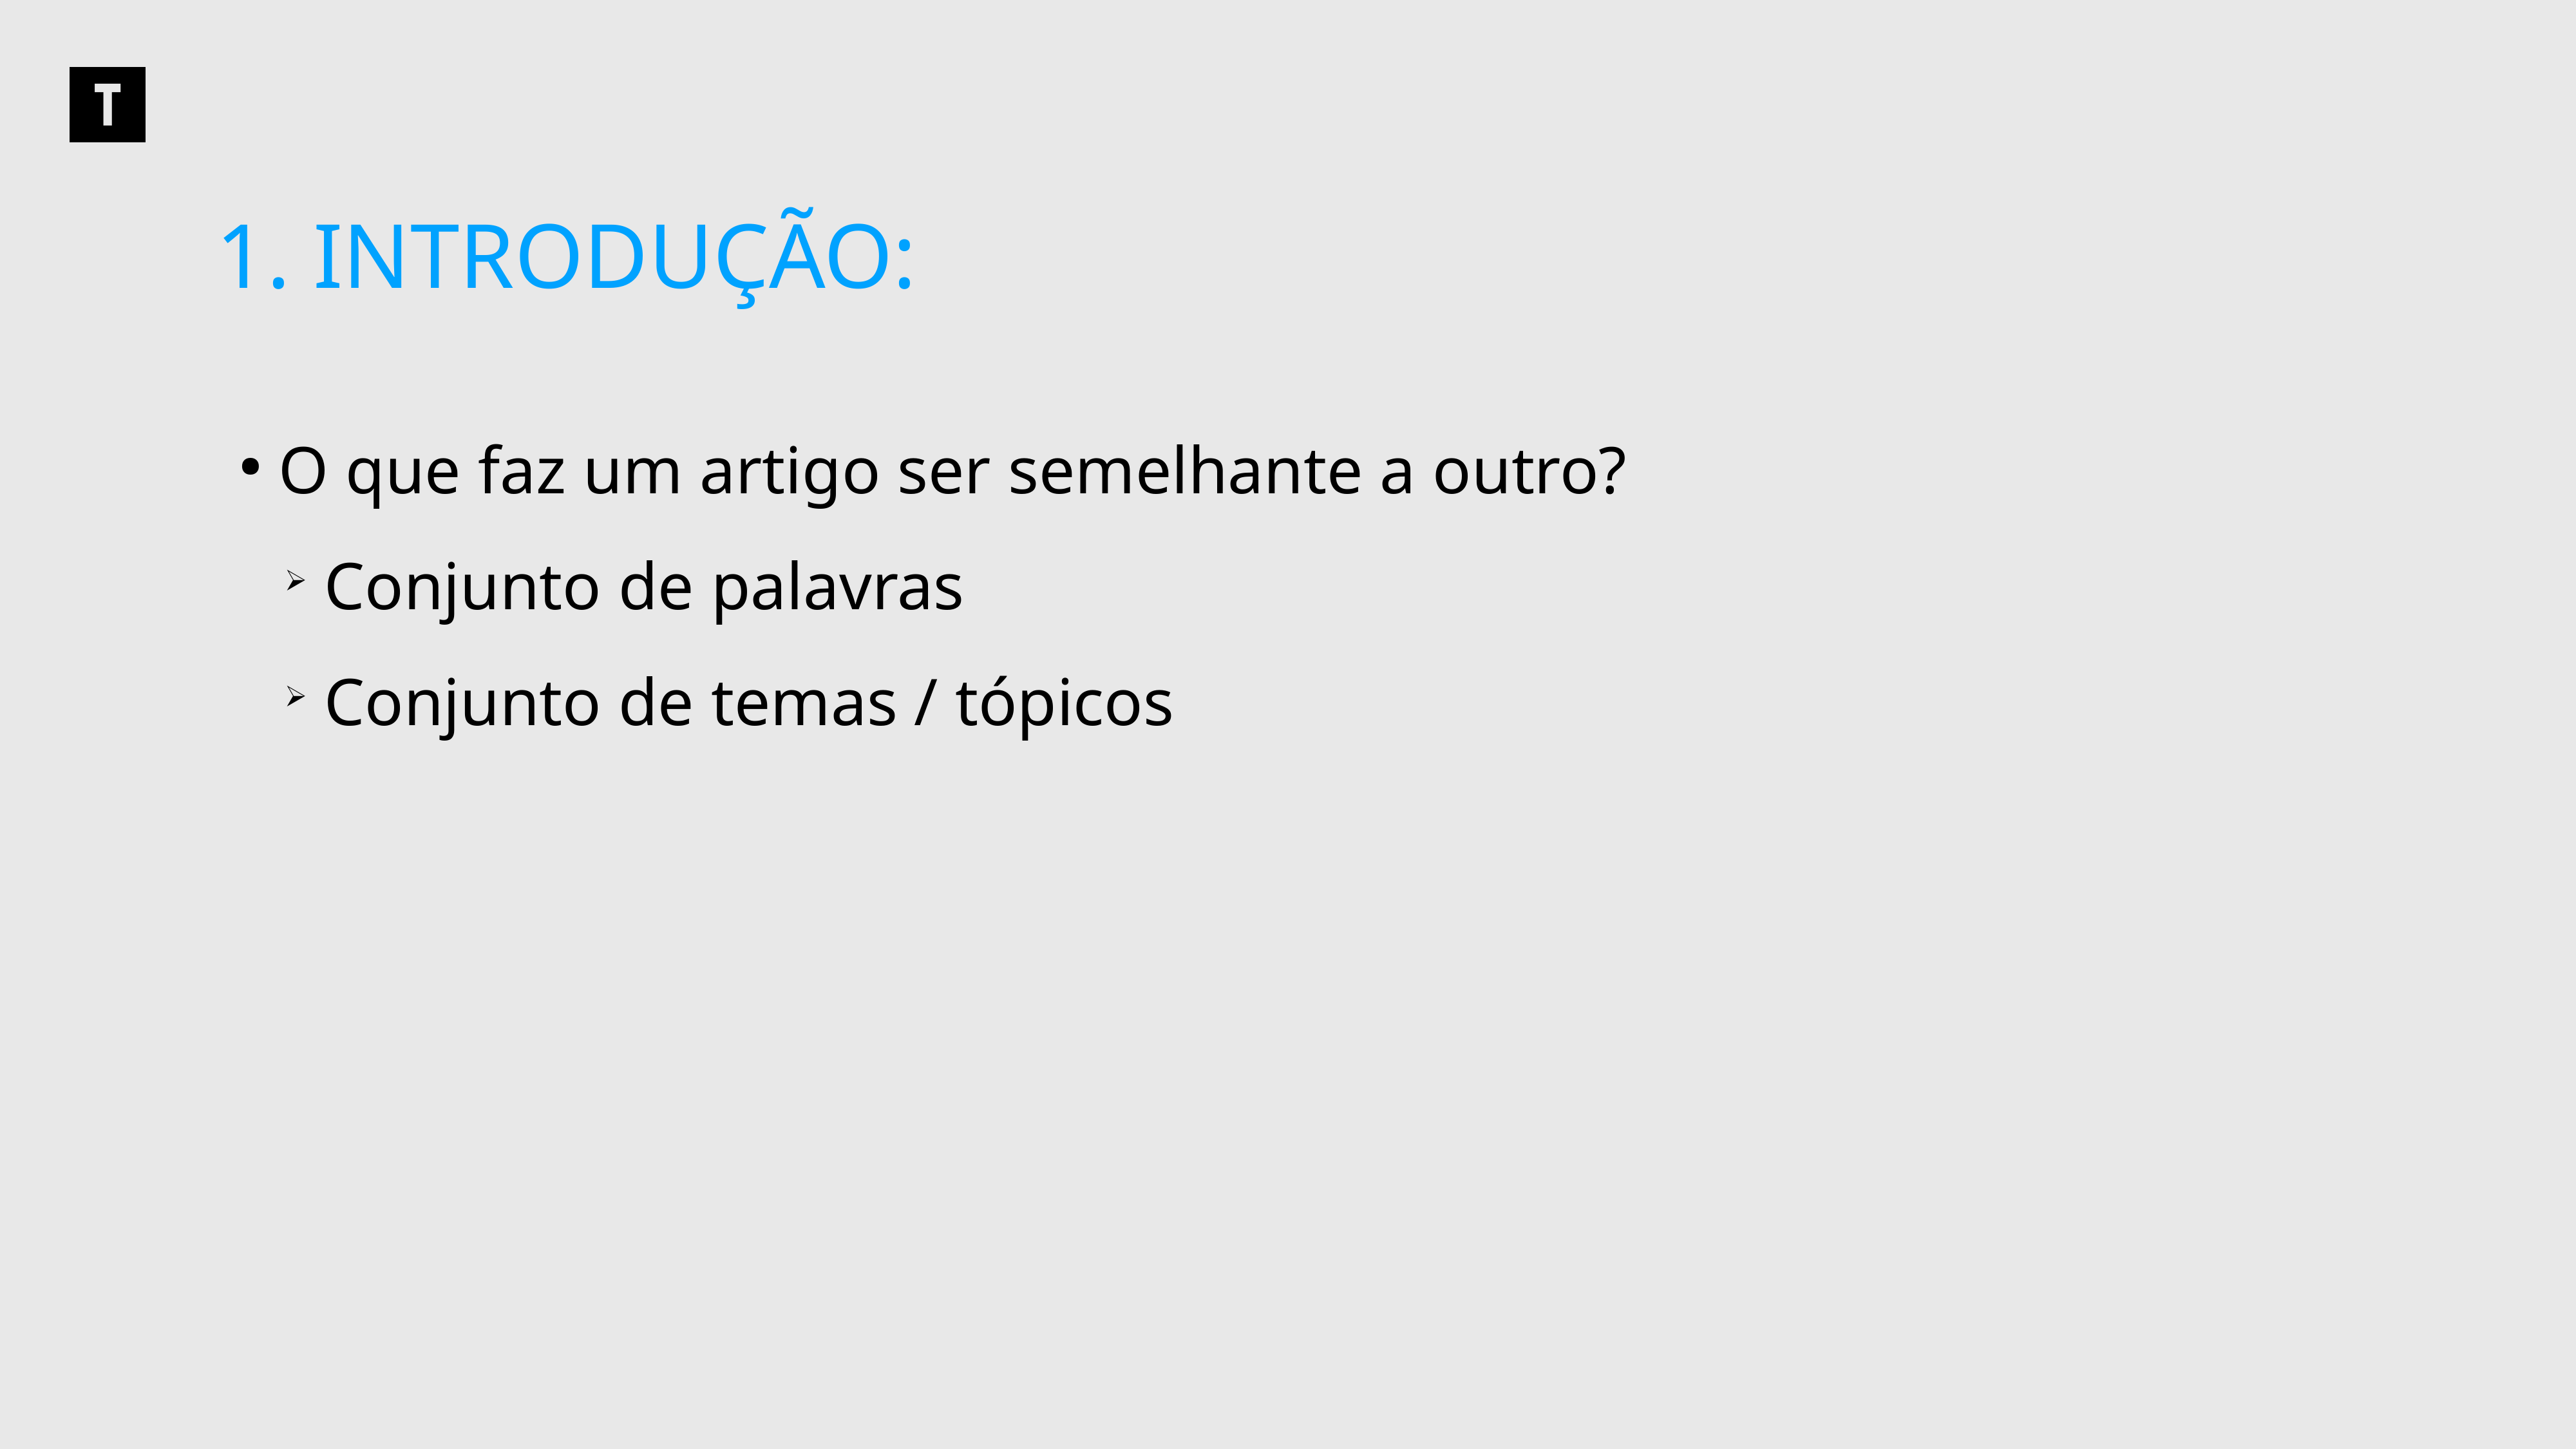

1. INTRODUÇÃO:
 O que faz um artigo ser semelhante a outro?
 Conjunto de palavras
 Conjunto de temas / tópicos